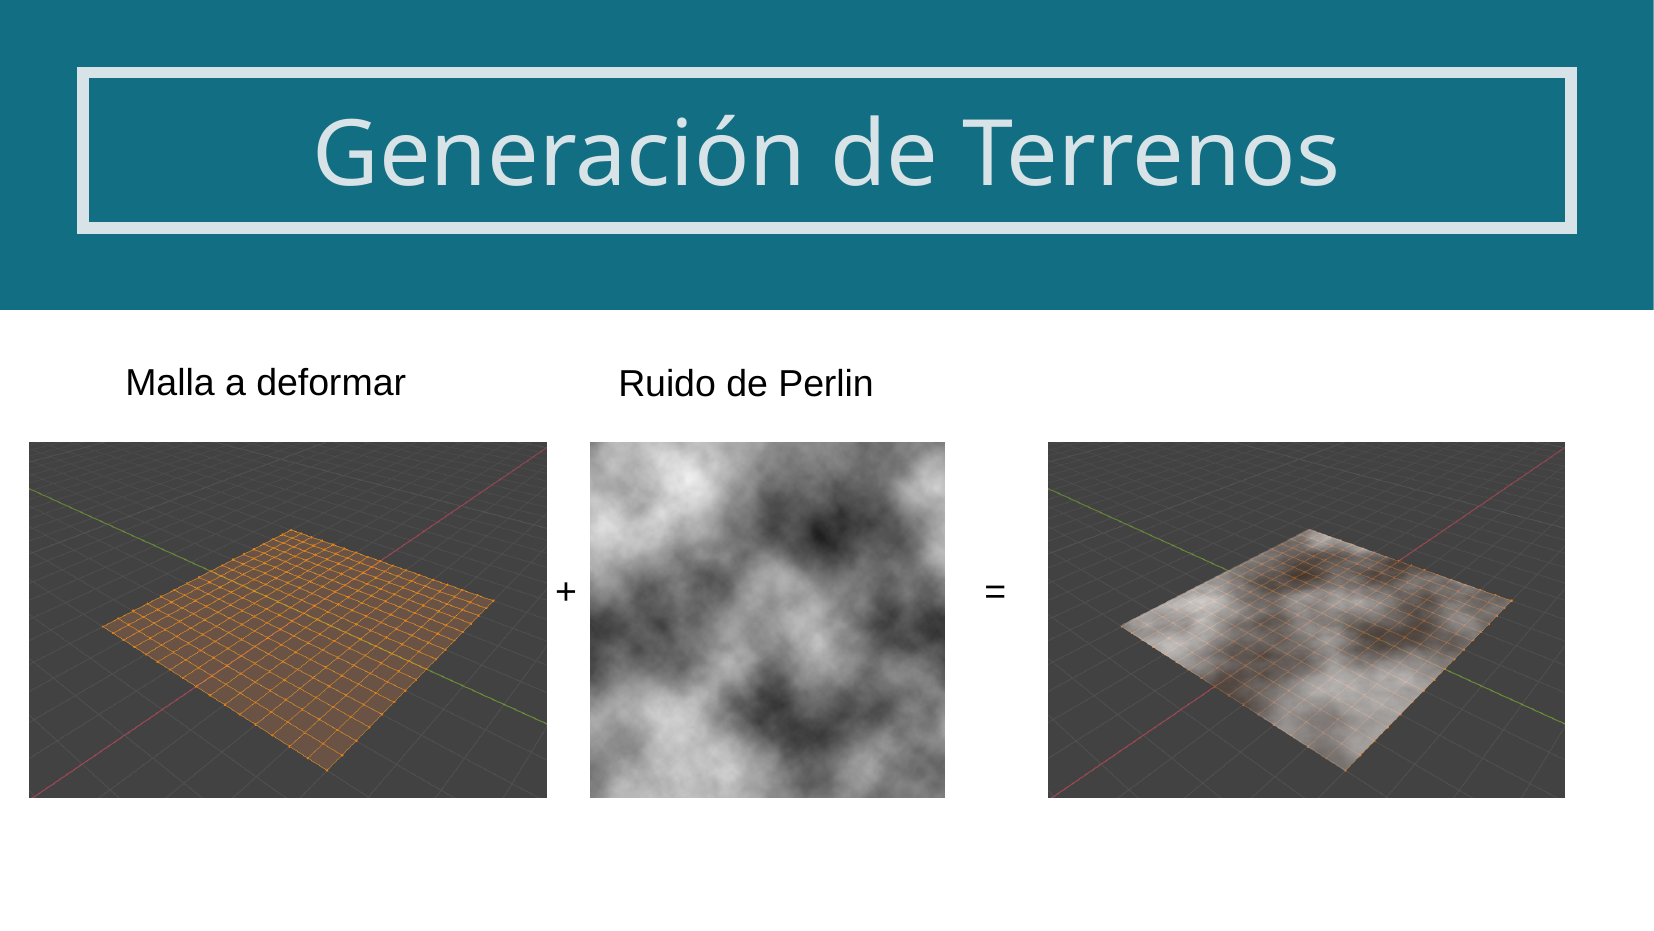

# Generación de Terrenos
Malla a deformar
Ruido de Perlin
 +
 =